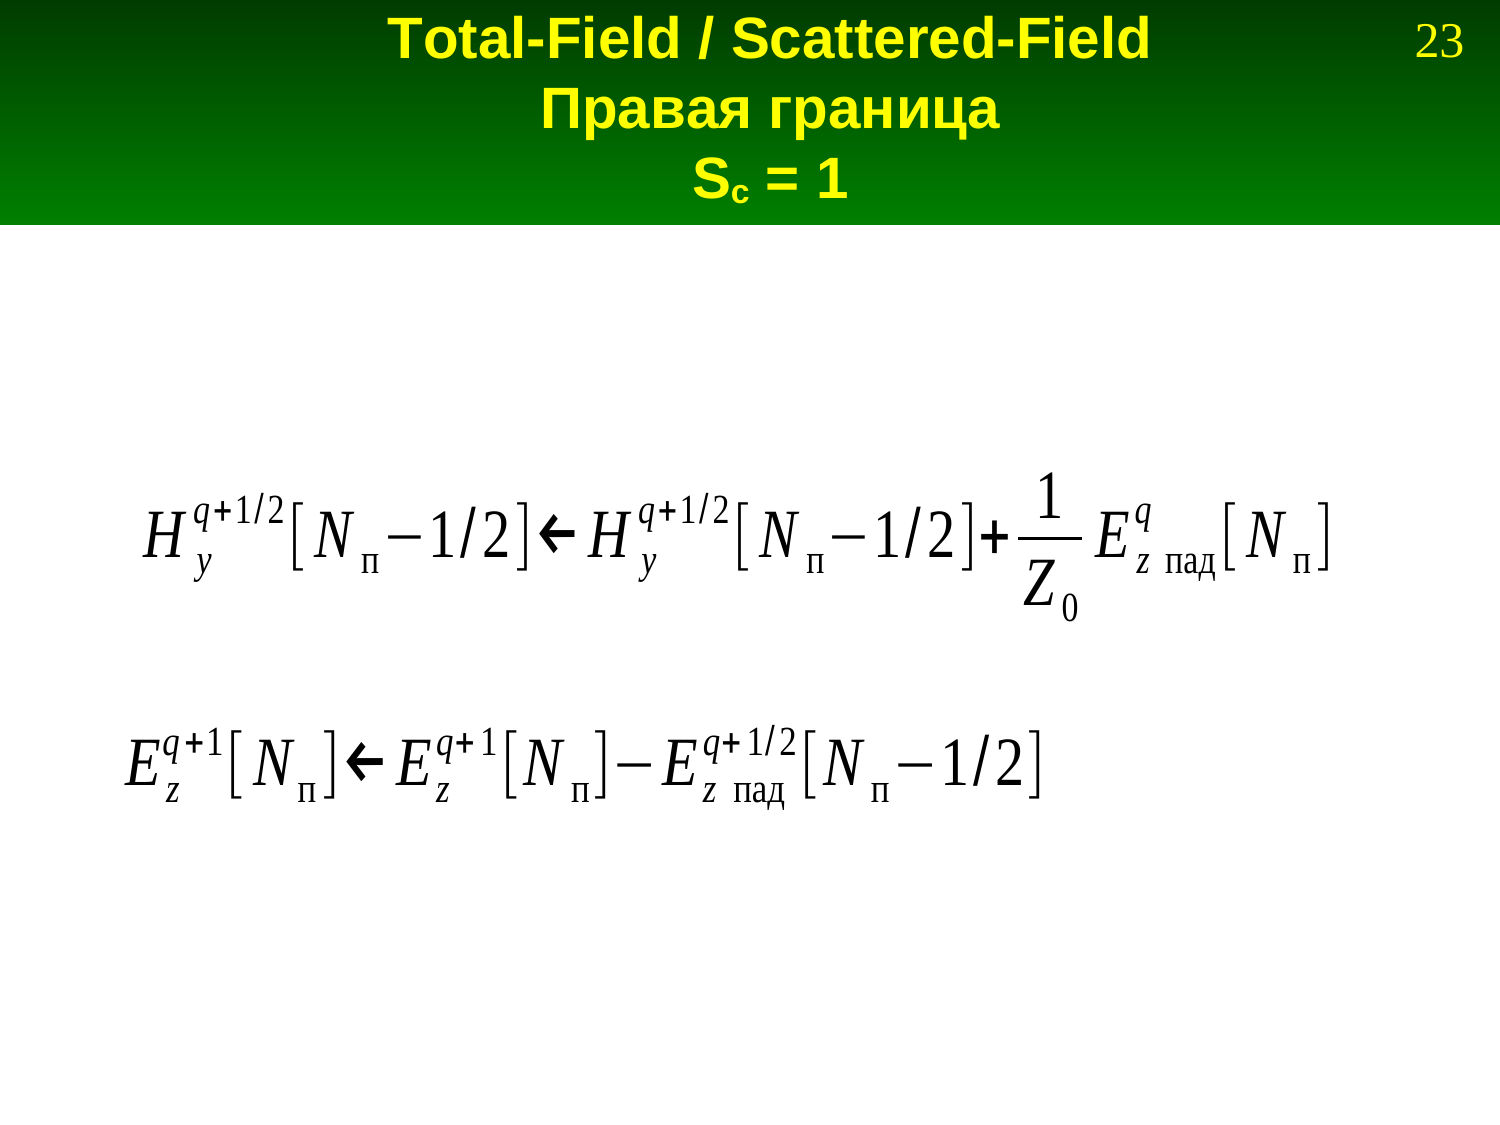

# Total-Field / Scattered-Field Правая граница Sc = 1